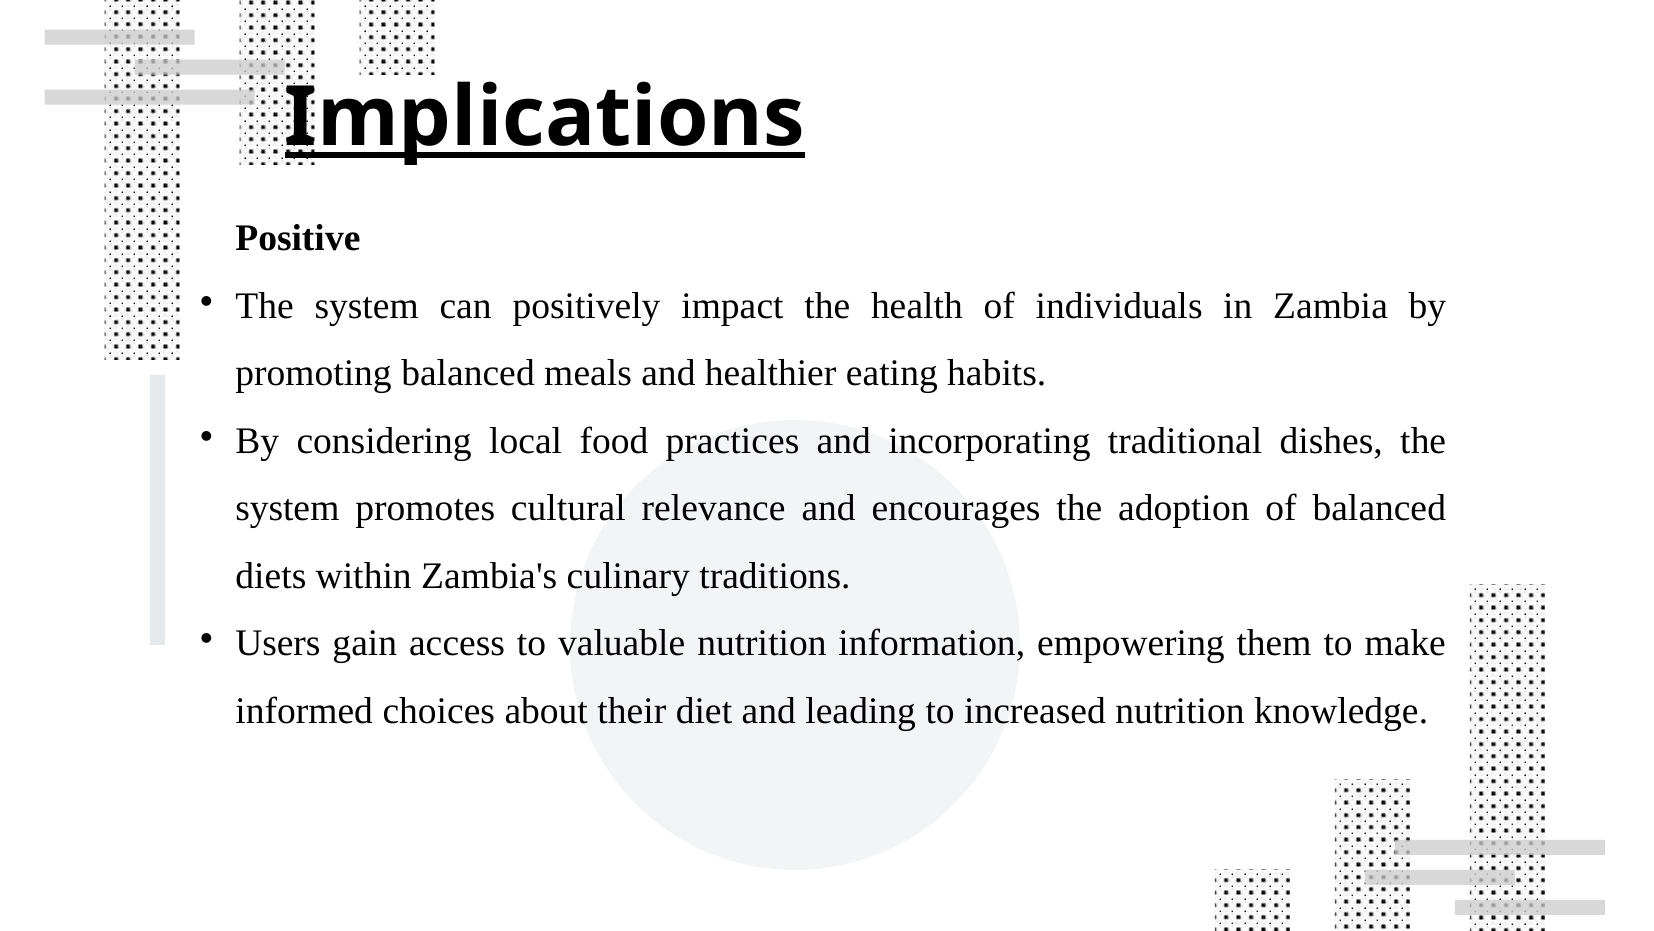

Implications
Positive
The system can positively impact the health of individuals in Zambia by promoting balanced meals and healthier eating habits.
By considering local food practices and incorporating traditional dishes, the system promotes cultural relevance and encourages the adoption of balanced diets within Zambia's culinary traditions.
Users gain access to valuable nutrition information, empowering them to make informed choices about their diet and leading to increased nutrition knowledge.